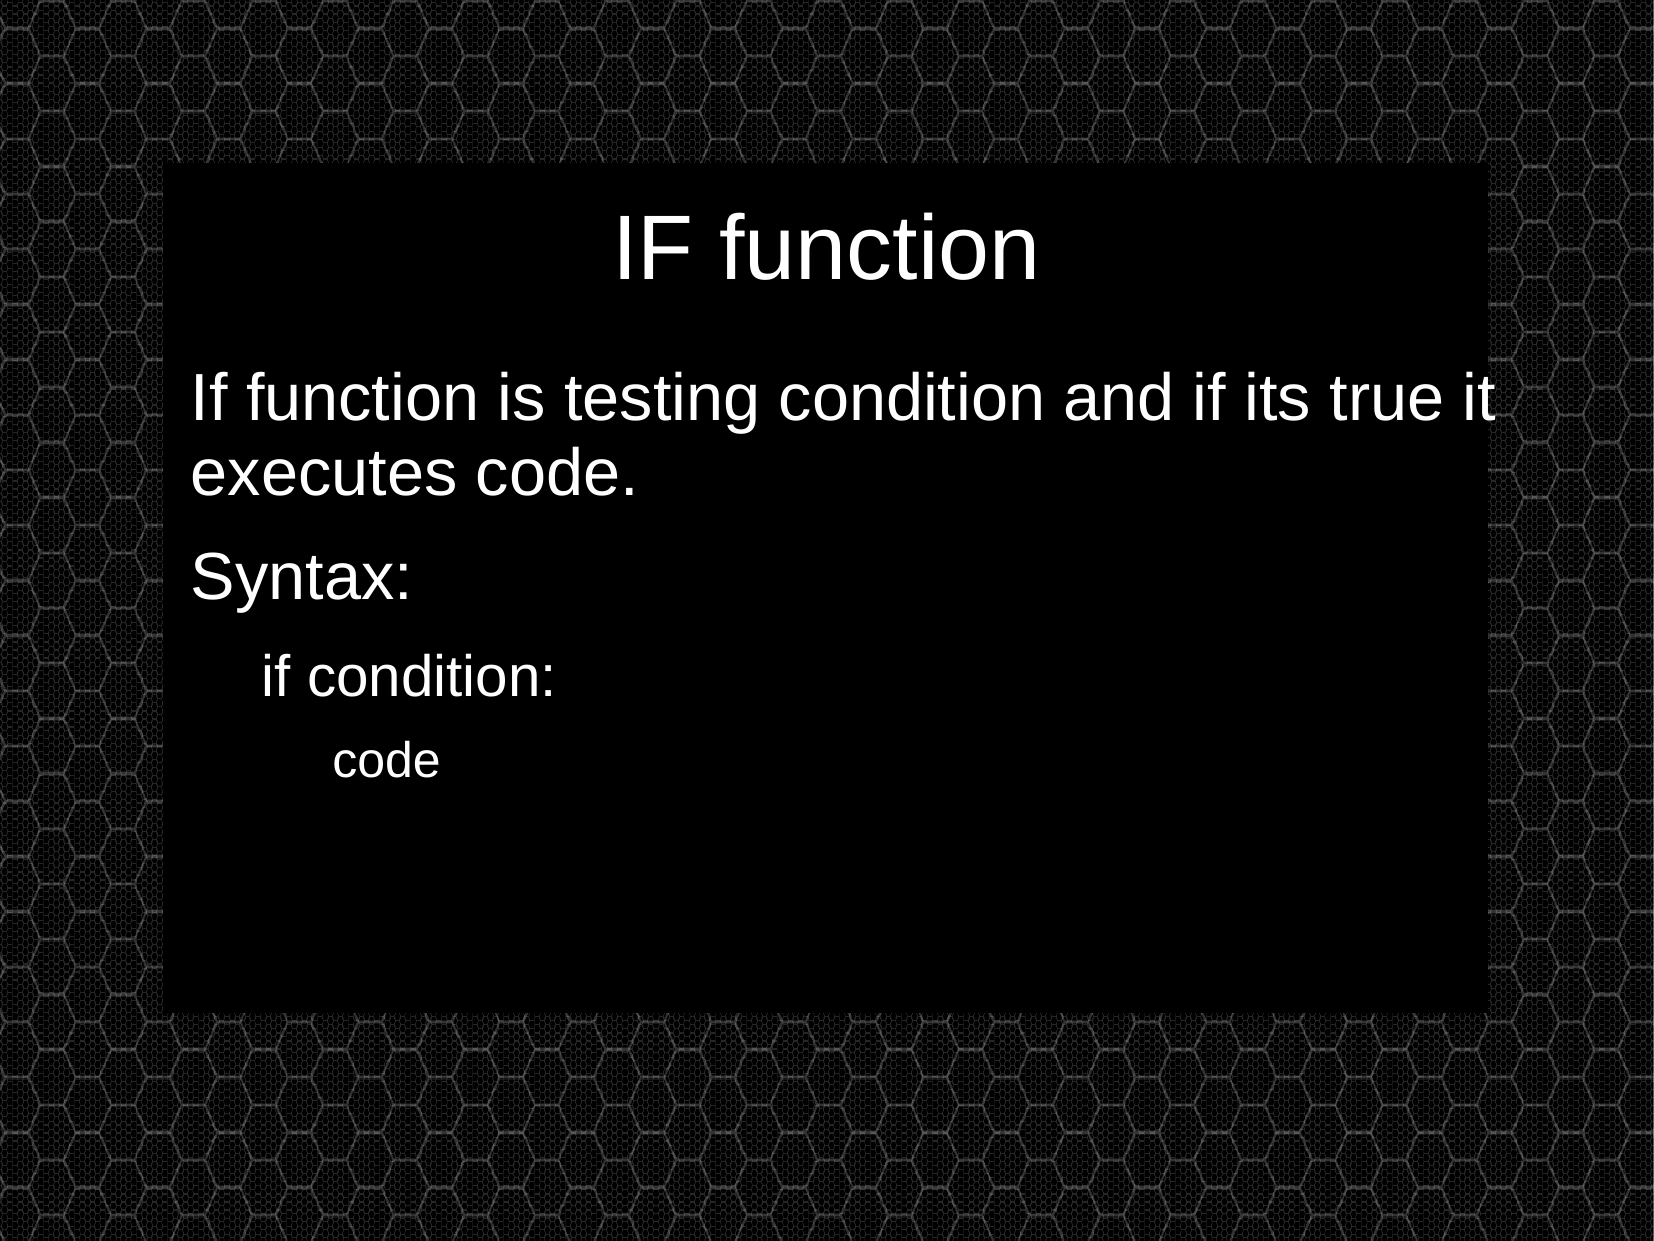

# IF function
If function is testing condition and if its true it executes code.
Syntax:
if condition:
code